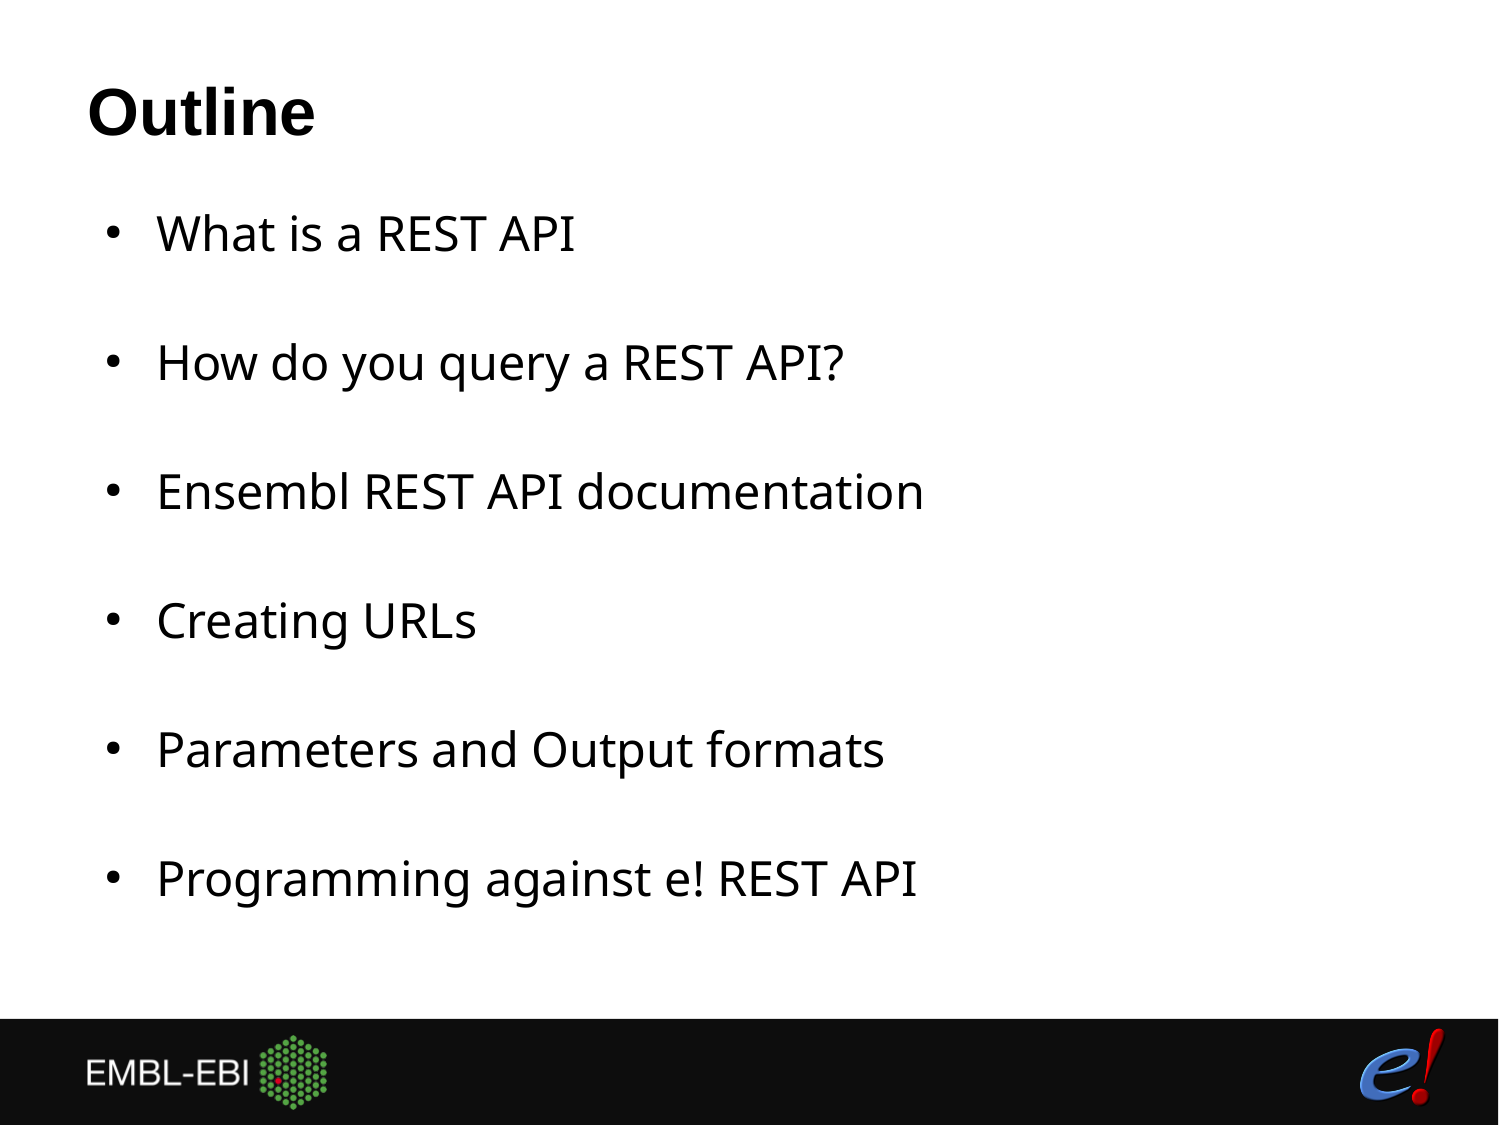

# Outline
What is a REST API
How do you query a REST API?
Ensembl REST API documentation
Creating URLs
Parameters and Output formats
Programming against e! REST API